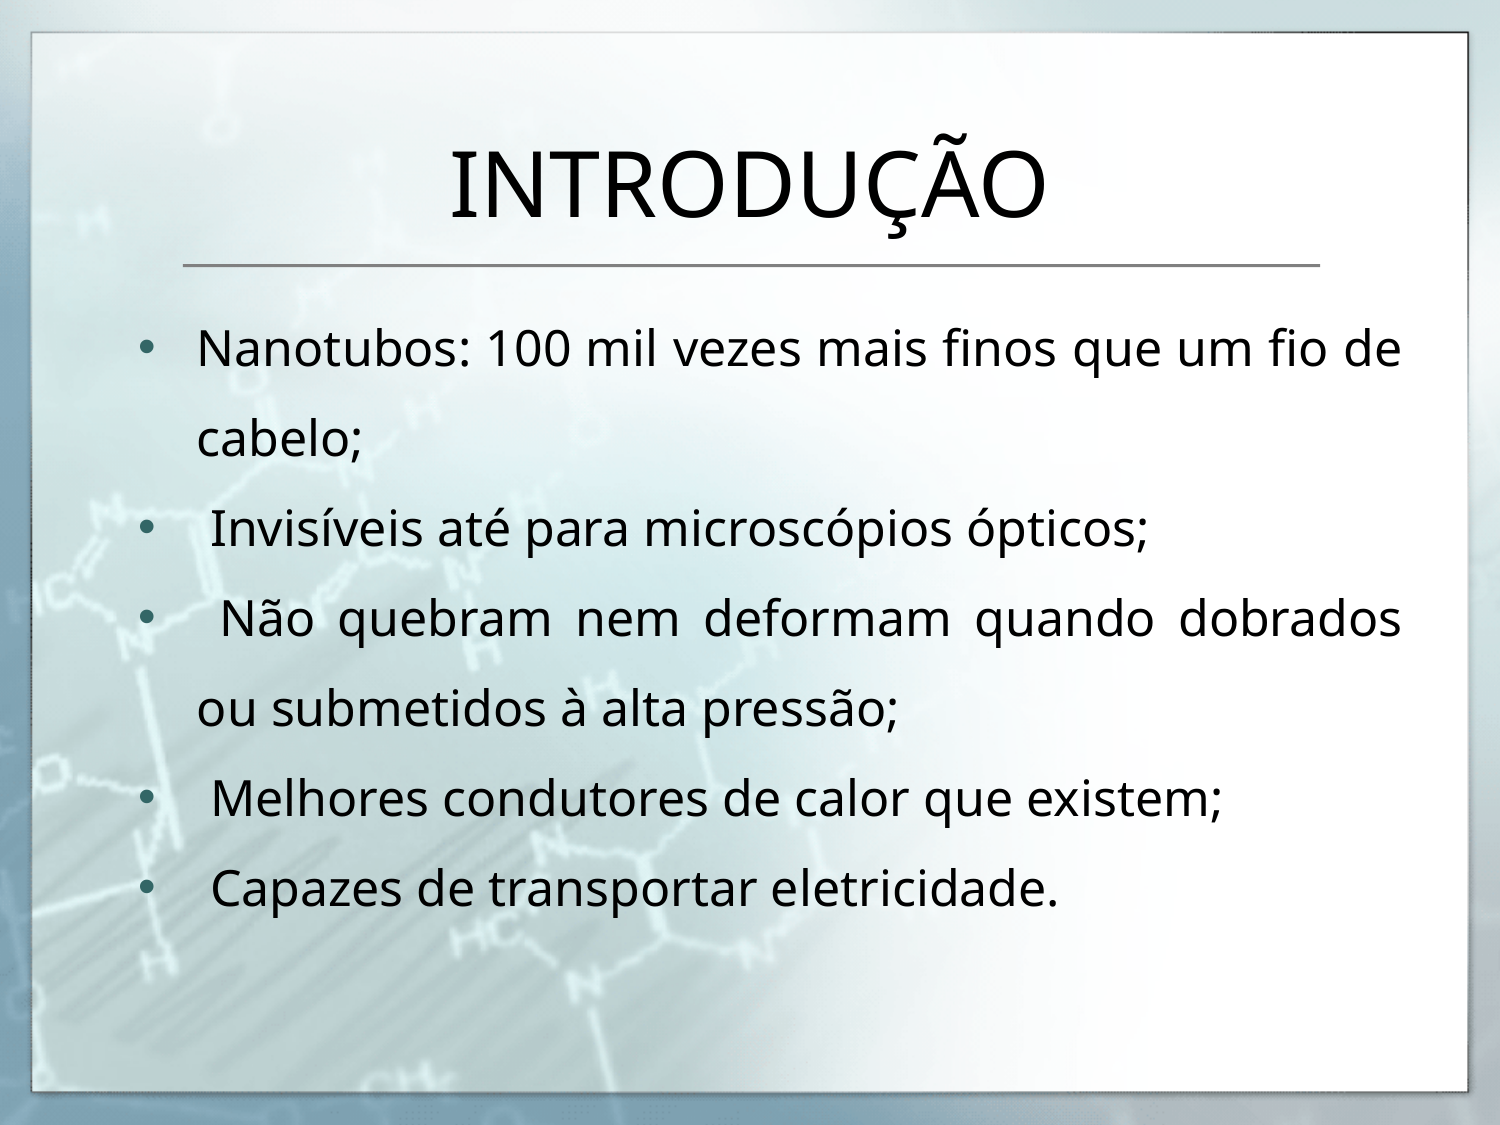

INTRODUÇÃO
Nanotubos: 100 mil vezes mais finos que um fio de cabelo;
 Invisíveis até para microscópios ópticos;
 Não quebram nem deformam quando dobrados ou submetidos à alta pressão;
 Melhores condutores de calor que existem;
 Capazes de transportar eletricidade.